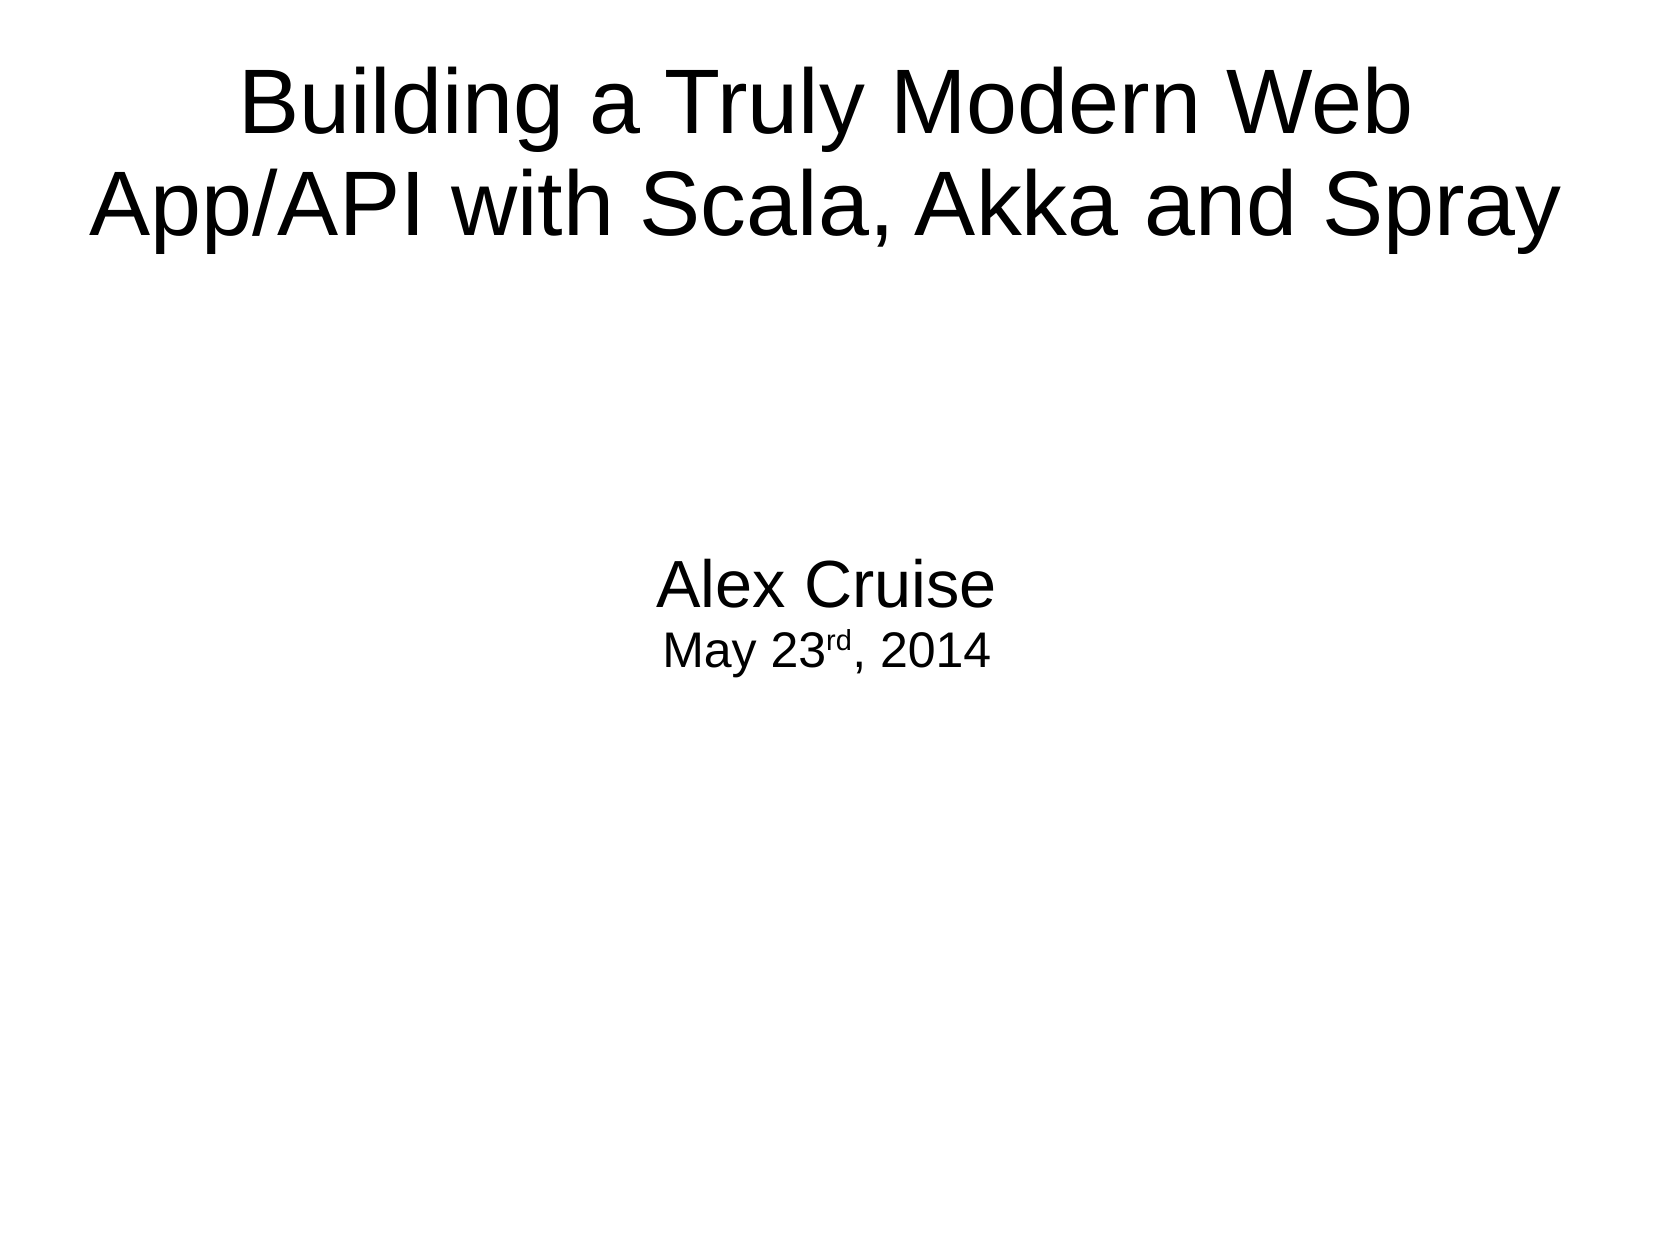

# Building a Truly Modern Web App/API with Scala, Akka and Spray
Alex Cruise
May 23rd, 2014